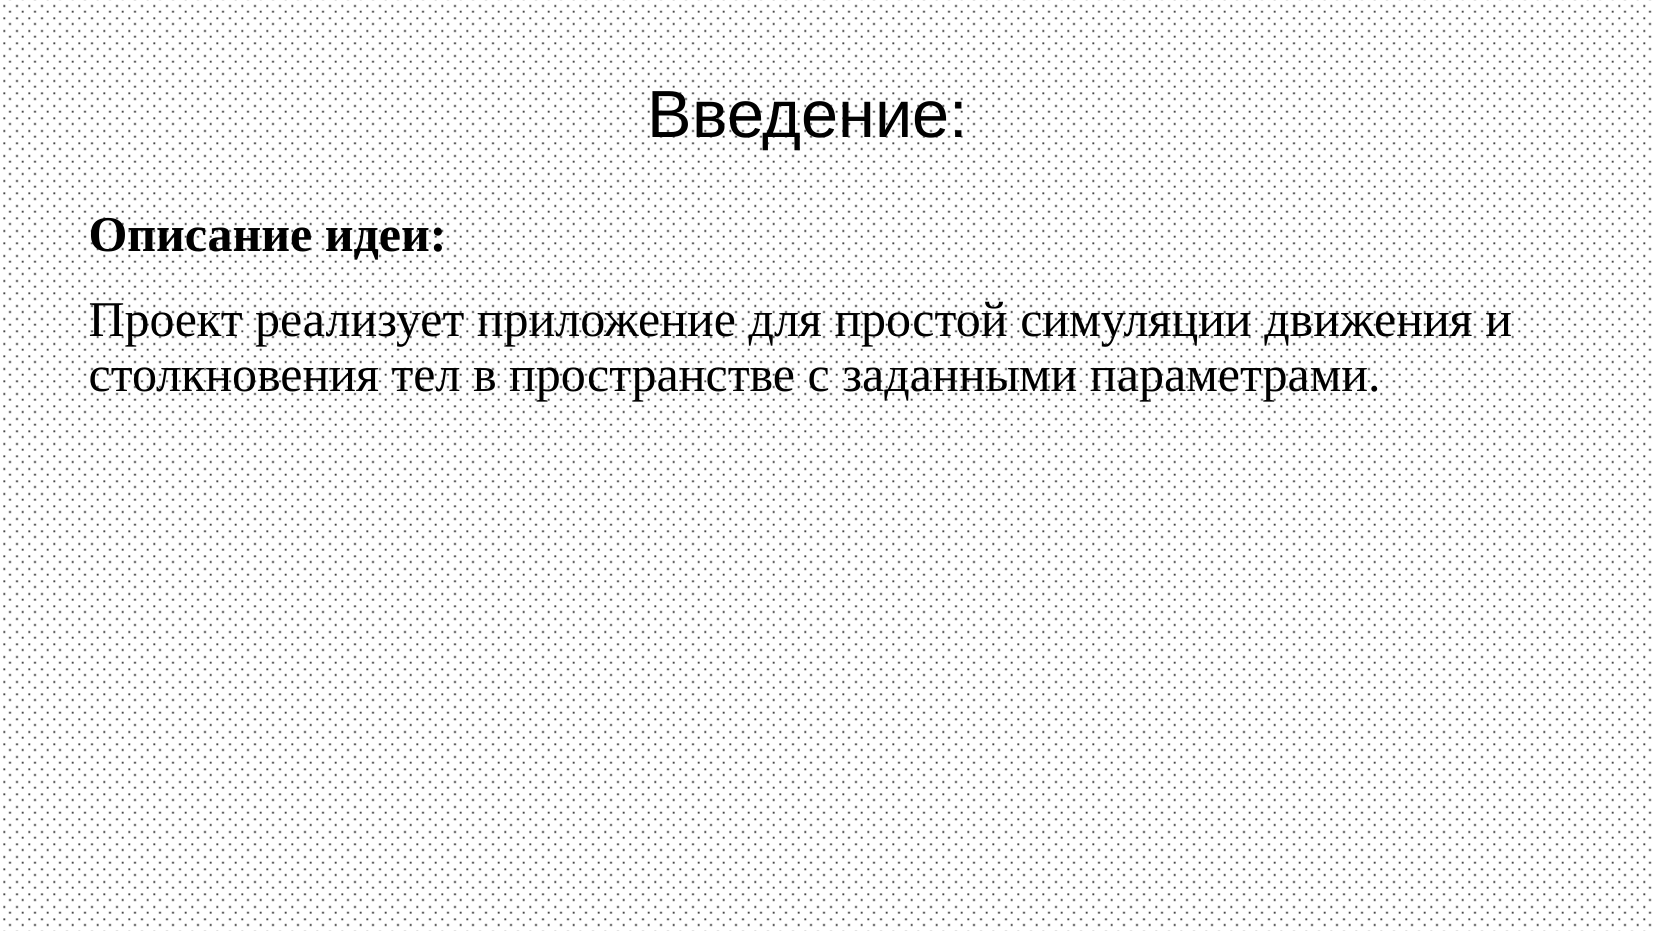

# Введение:
Описание идеи:
Проект реализует приложение для простой симуляции движения и столкновения тел в пространстве с заданными параметрами.